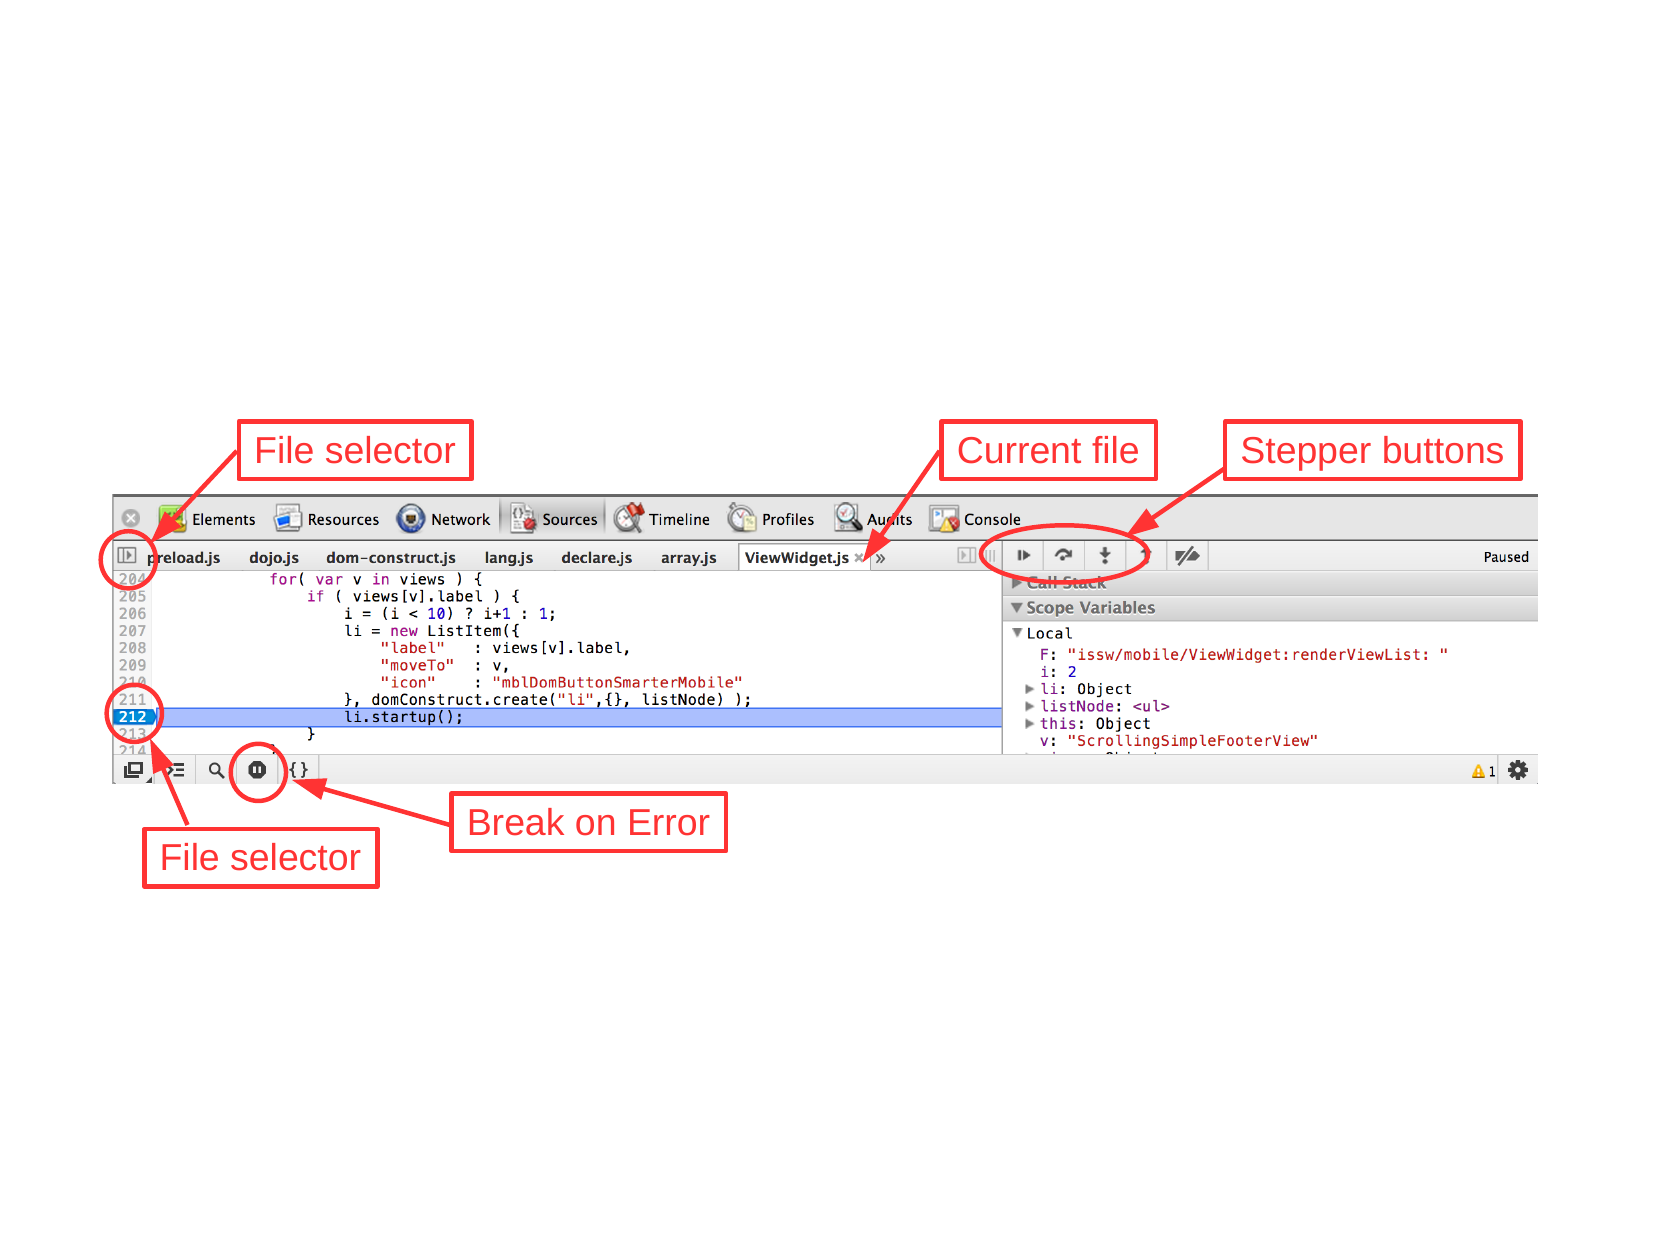

File selector
Current file
Stepper buttons
Break on Error
File selector